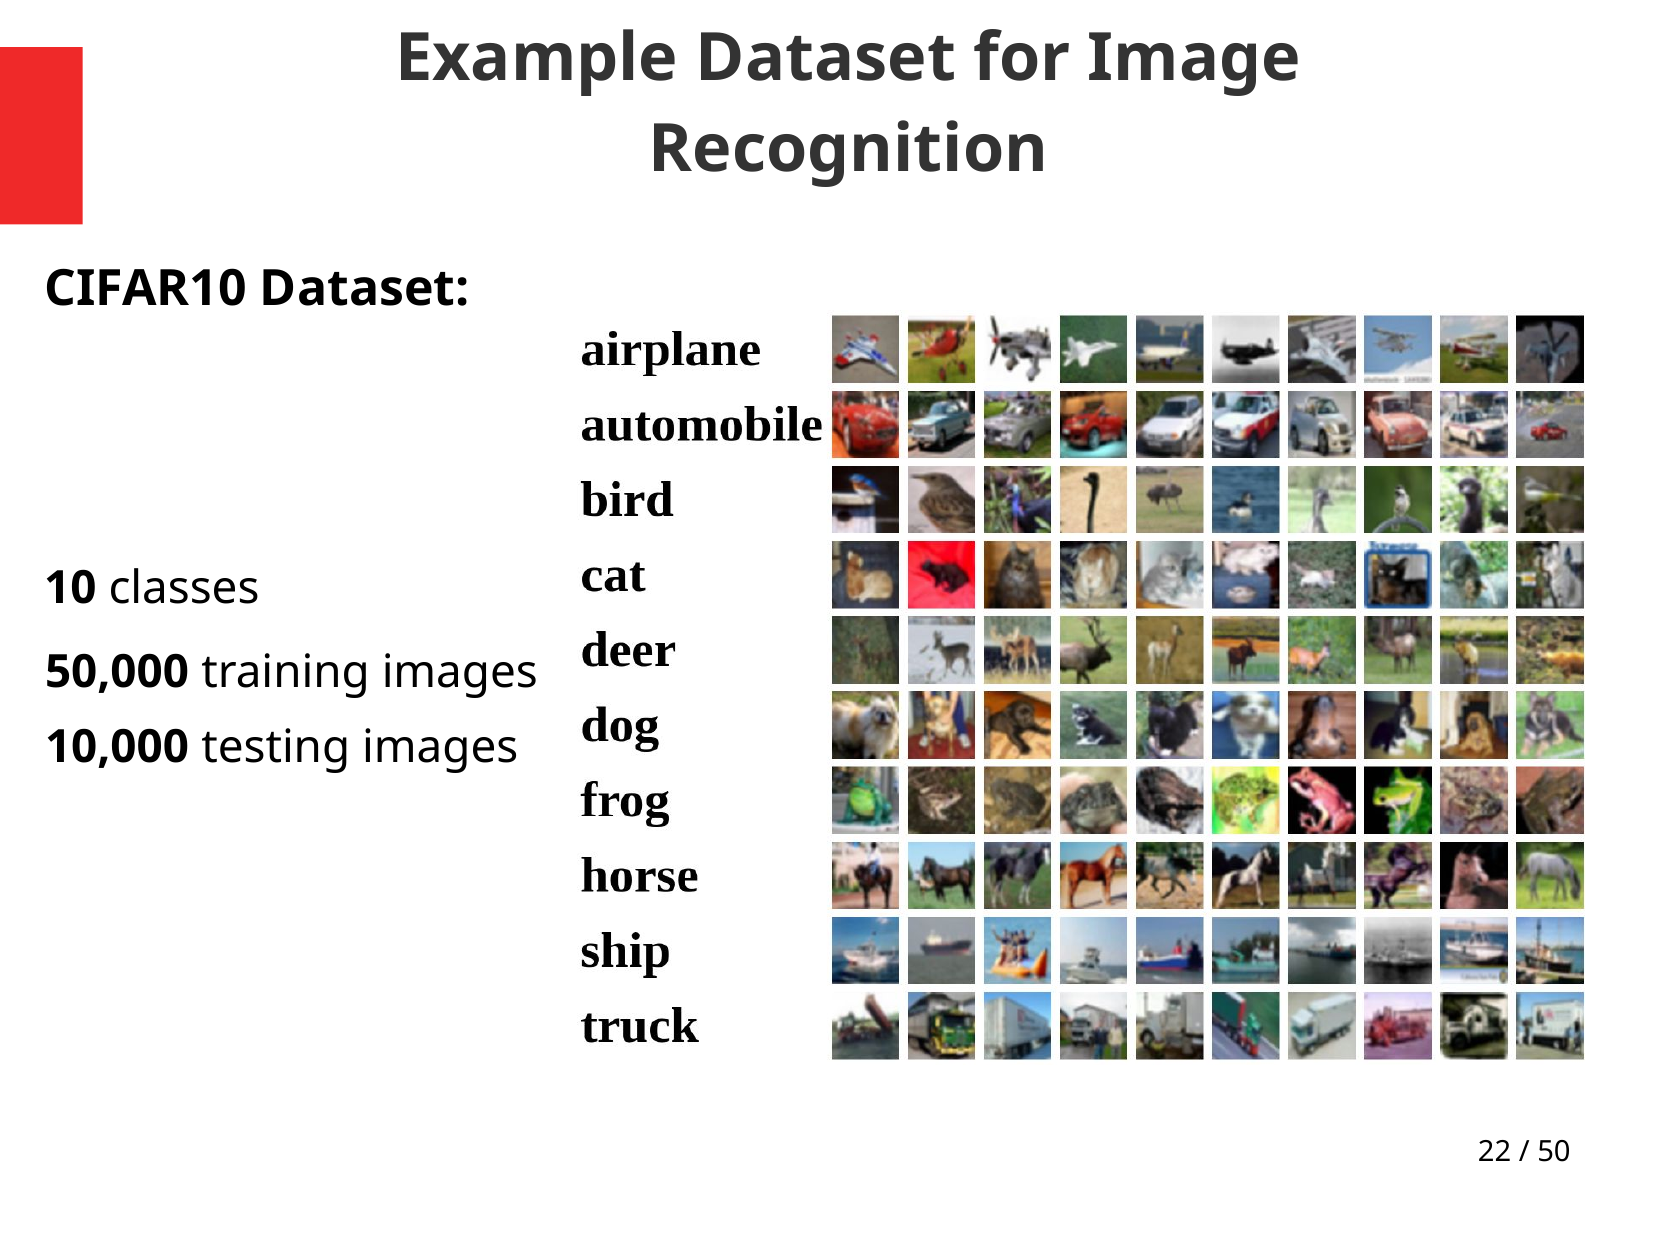

# Example Dataset for Image Recognition
CIFAR10 Dataset:
 10 classes
50,000 training images
10,000 testing images
22